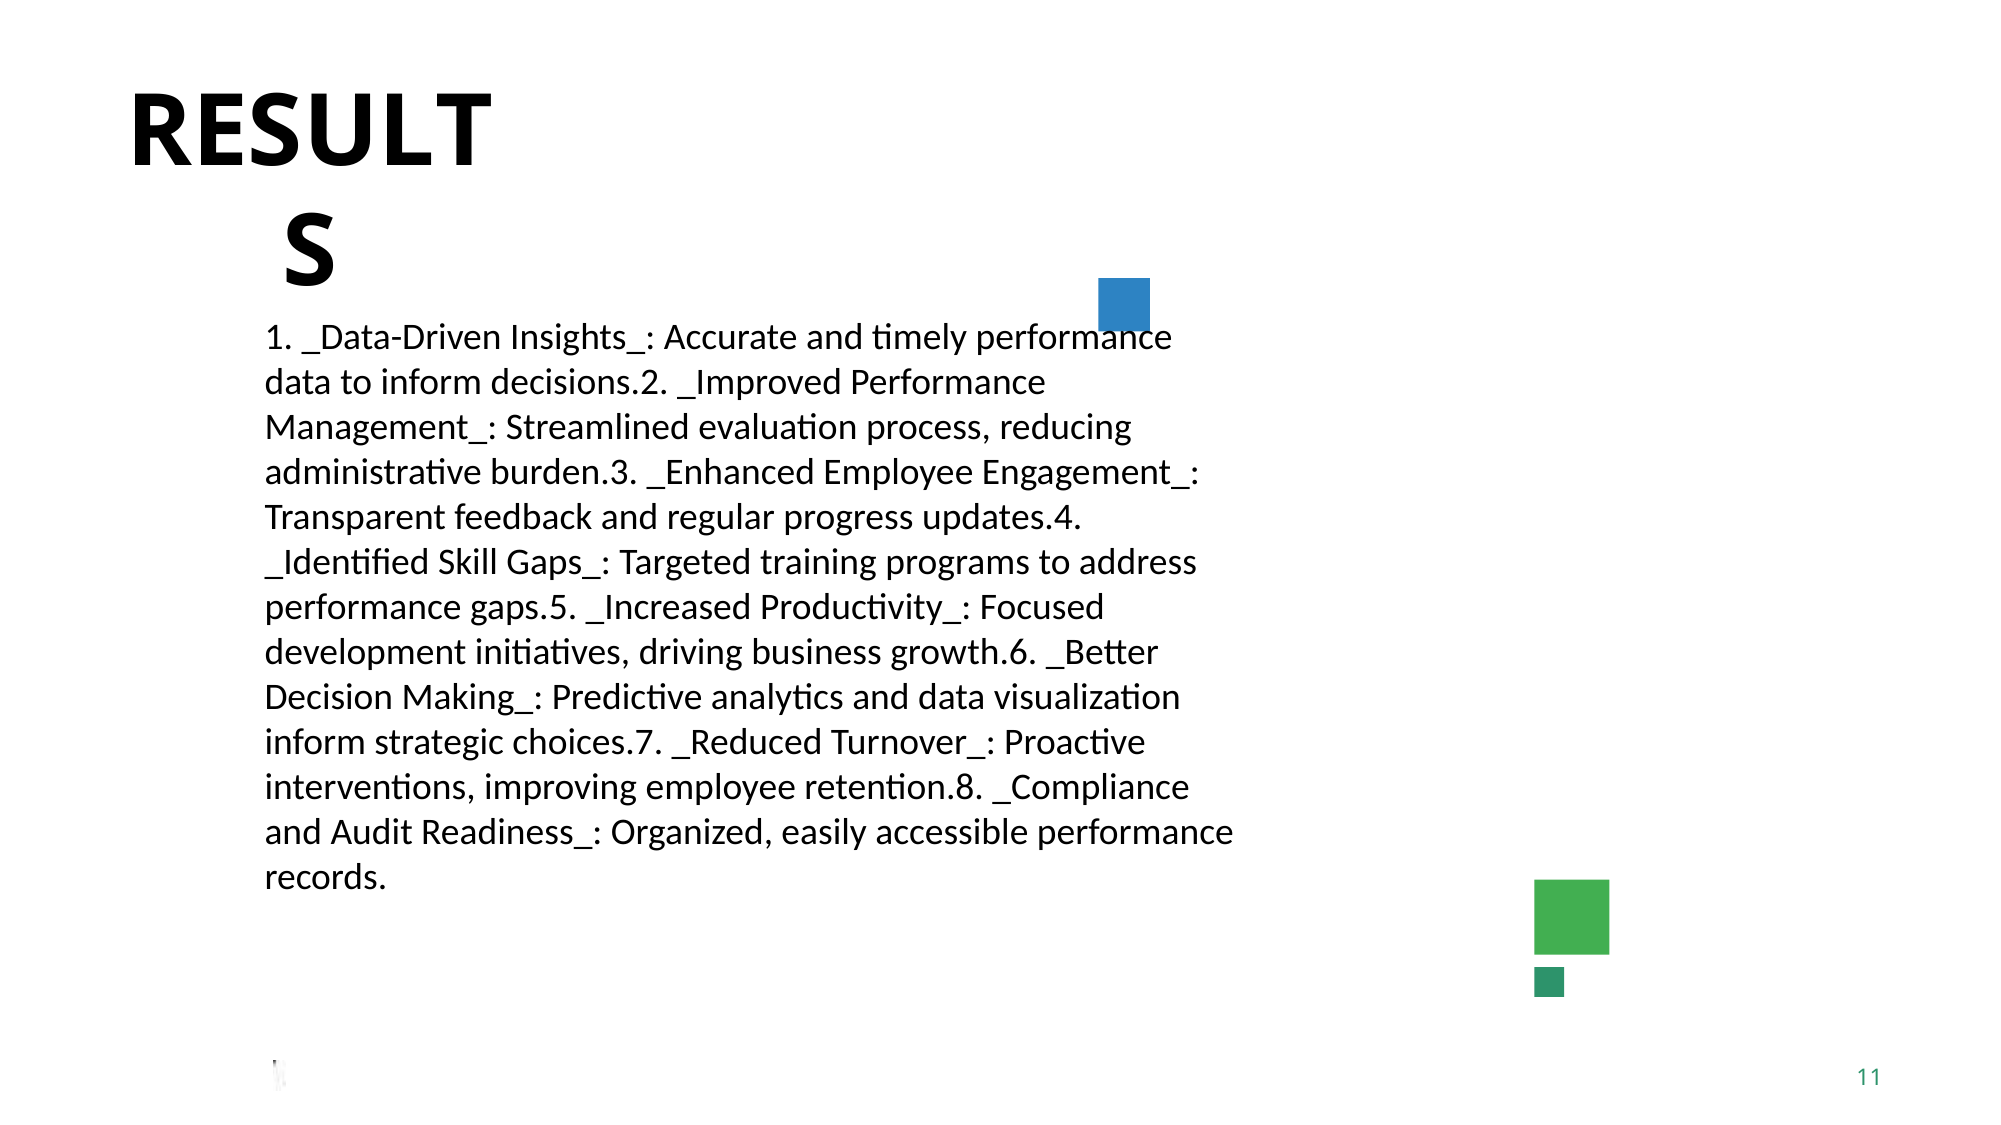

# RESULTS
1. _Data-Driven Insights_: Accurate and timely performance data to inform decisions.2. _Improved Performance Management_: Streamlined evaluation process, reducing administrative burden.3. _Enhanced Employee Engagement_: Transparent feedback and regular progress updates.4. _Identified Skill Gaps_: Targeted training programs to address performance gaps.5. _Increased Productivity_: Focused development initiatives, driving business growth.6. _Better Decision Making_: Predictive analytics and data visualization inform strategic choices.7. _Reduced Turnover_: Proactive interventions, improving employee retention.8. _Compliance and Audit Readiness_: Organized, easily accessible performance records.